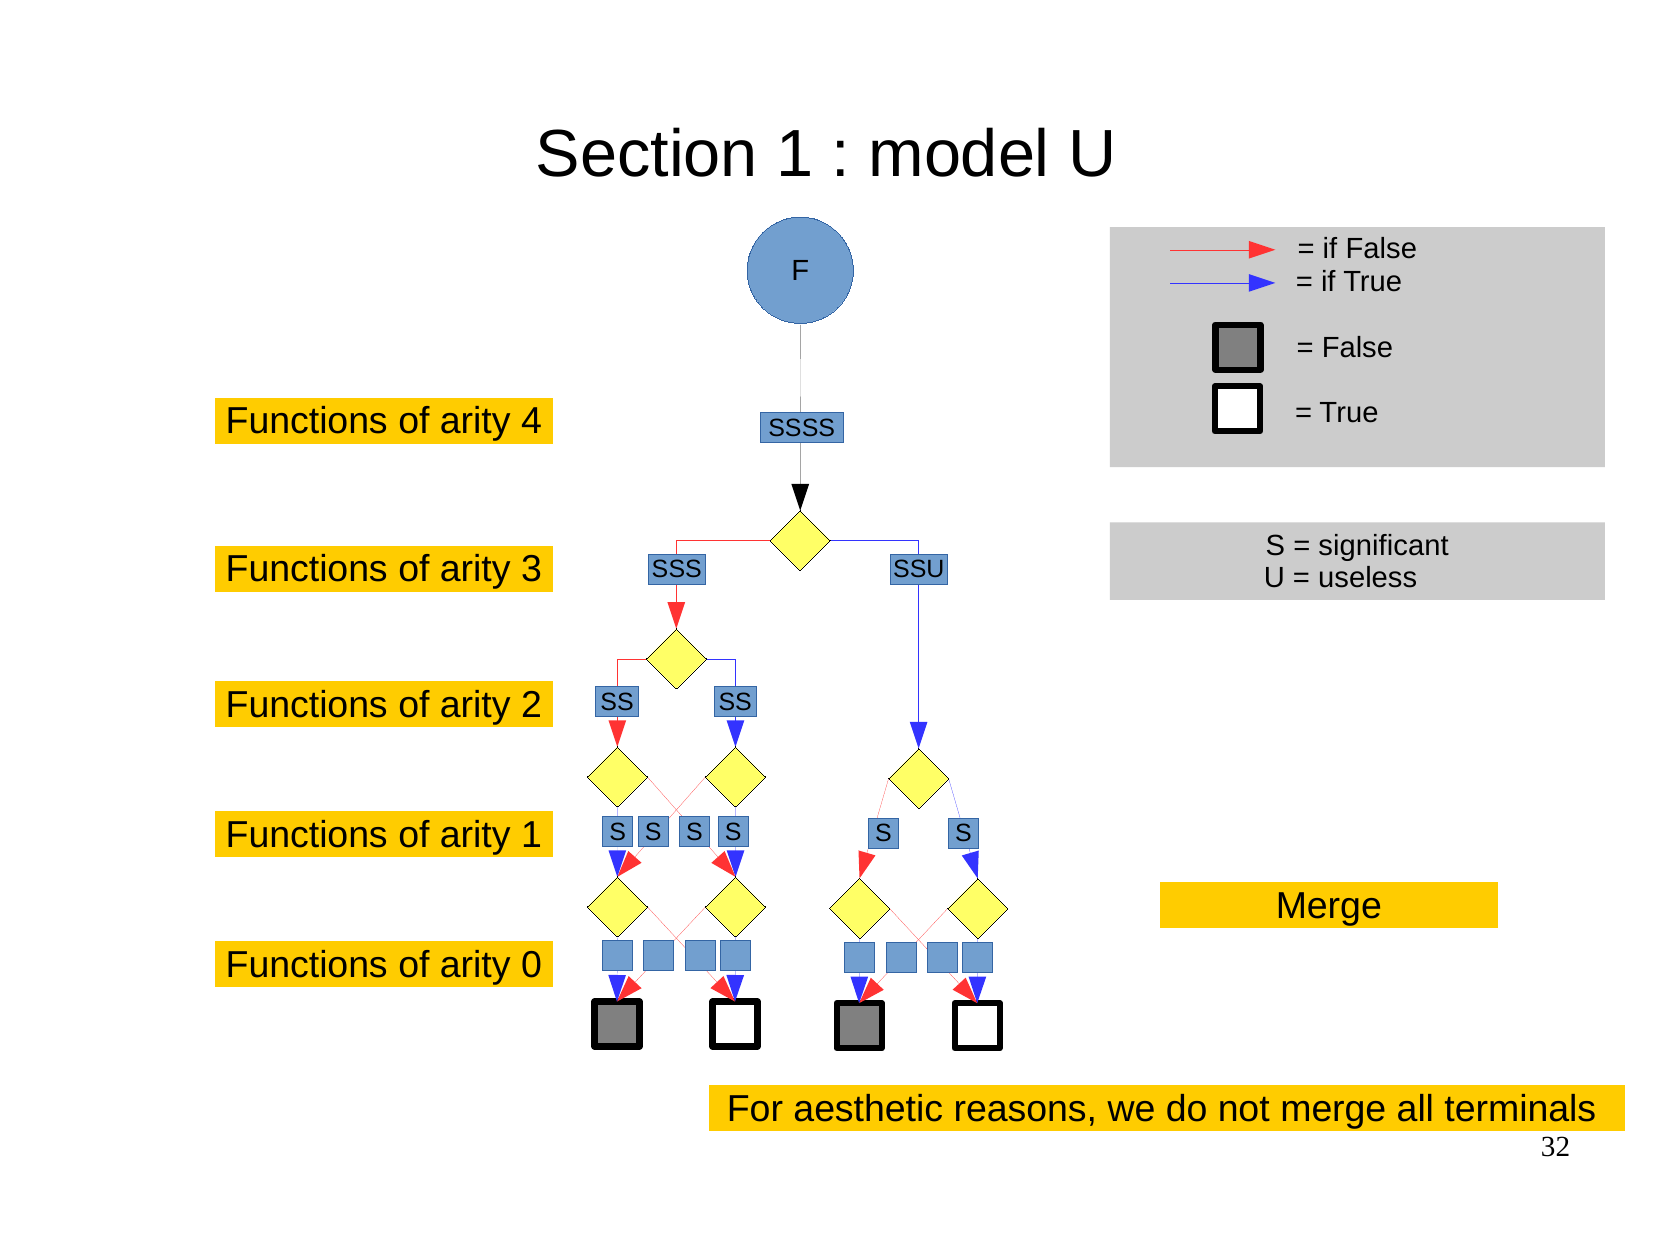

Section 1 : model U
F
= if False
= if True
= False
= True
#
Functions of arity 4
SSSS
S = significant
U = useless
Functions of arity 3
SSS
SSU
Functions of arity 2
SS
SS
Functions of arity 1
S
S
S
S
S
S
Merge
Functions of arity 0
For aesthetic reasons, we do not merge all terminals
32